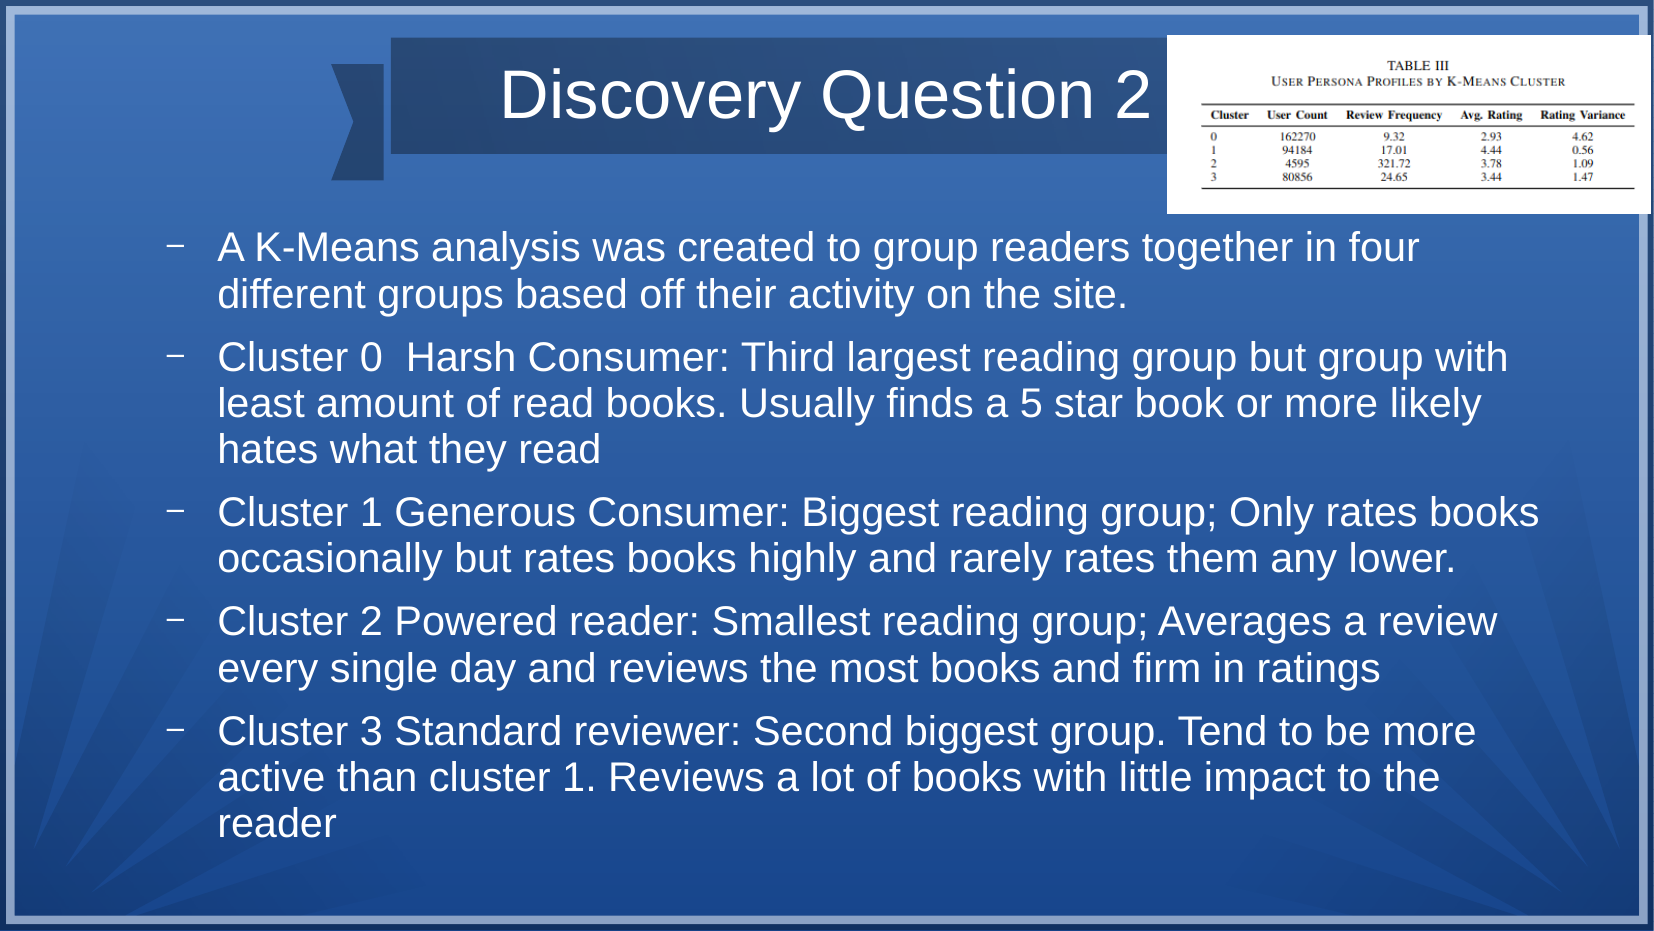

# Discovery Question 2
A K-Means analysis was created to group readers together in four different groups based off their activity on the site.
Cluster 0 Harsh Consumer: Third largest reading group but group with least amount of read books. Usually finds a 5 star book or more likely hates what they read
Cluster 1 Generous Consumer: Biggest reading group; Only rates books occasionally but rates books highly and rarely rates them any lower.
Cluster 2 Powered reader: Smallest reading group; Averages a review every single day and reviews the most books and firm in ratings
Cluster 3 Standard reviewer: Second biggest group. Tend to be more active than cluster 1. Reviews a lot of books with little impact to the reader